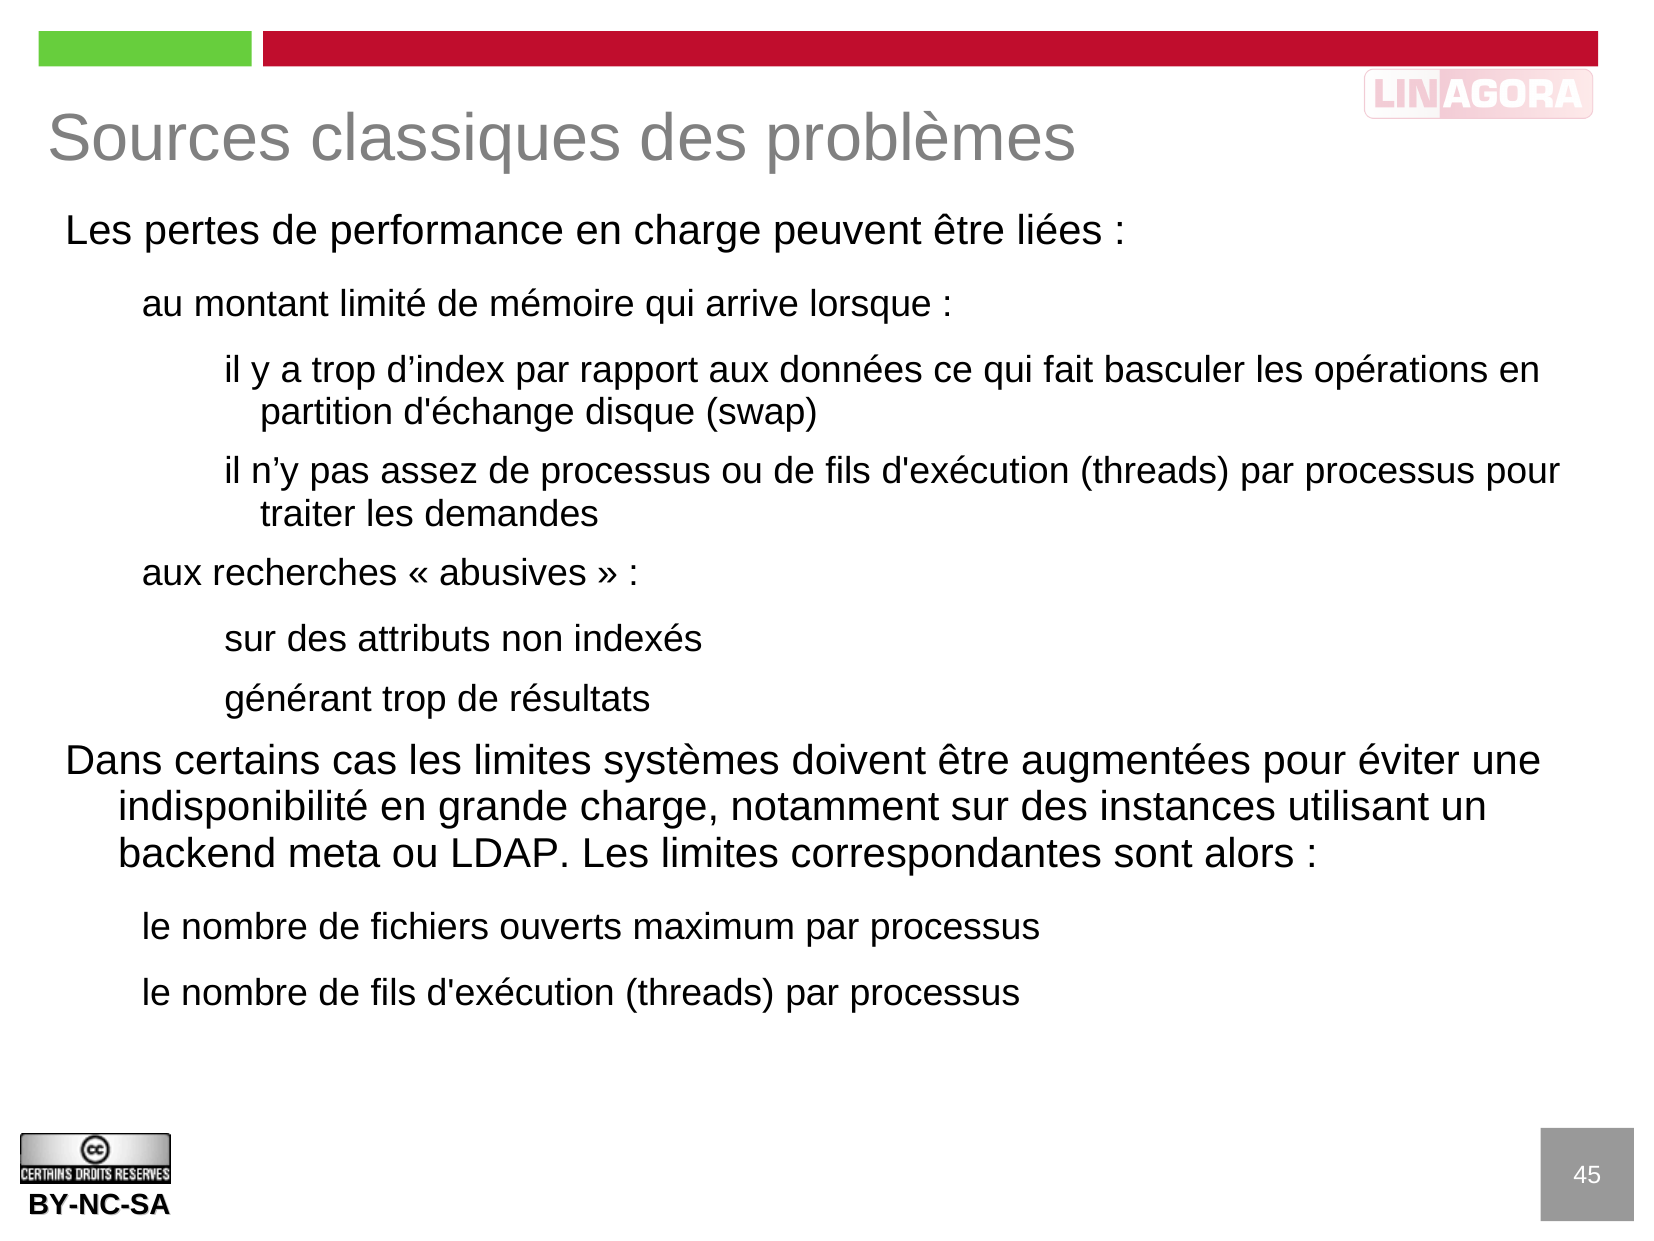

# Sources classiques des problèmes
Les pertes de performance en charge peuvent être liées :
au montant limité de mémoire qui arrive lorsque :
il y a trop d’index par rapport aux données ce qui fait basculer les opérations en partition d'échange disque (swap)
il n’y pas assez de processus ou de fils d'exécution (threads) par processus pour traiter les demandes
aux recherches « abusives » :
sur des attributs non indexés
générant trop de résultats
Dans certains cas les limites systèmes doivent être augmentées pour éviter une indisponibilité en grande charge, notamment sur des instances utilisant un backend meta ou LDAP. Les limites correspondantes sont alors :
le nombre de fichiers ouverts maximum par processus
le nombre de fils d'exécution (threads) par processus